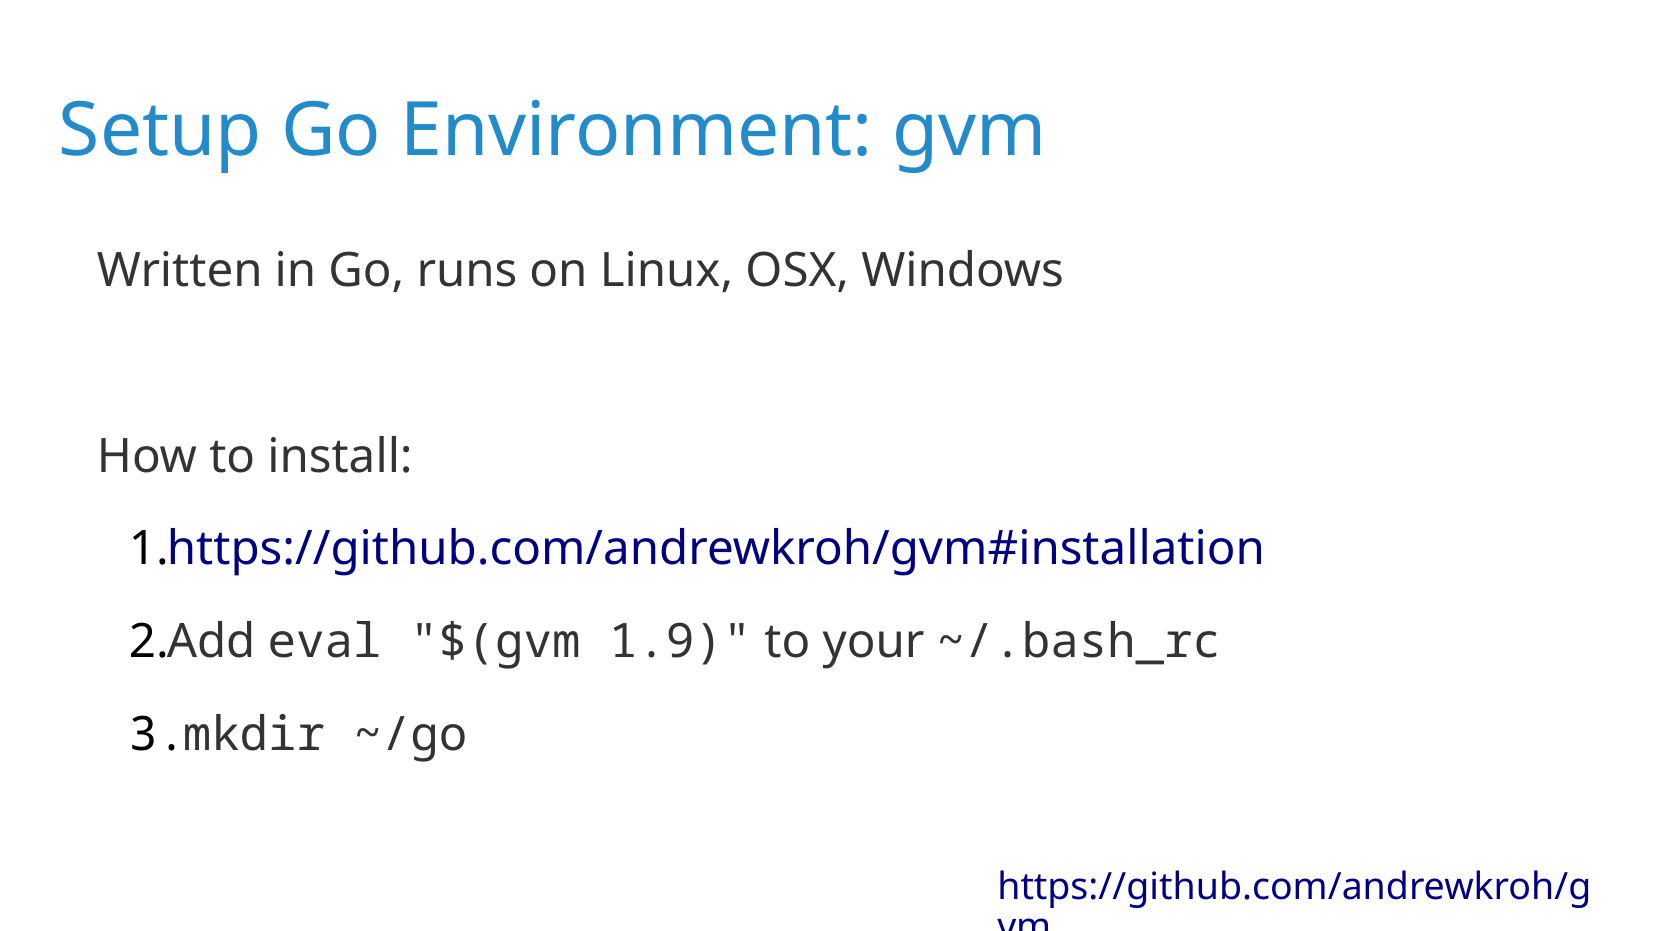

# Setup Go Environment: gvm
Written in Go, runs on Linux, OSX, Windows
How to install:
https://github.com/andrewkroh/gvm#installation
Add eval "$(gvm 1.9)" to your ~/.bash_rc
mkdir ~/go
https://github.com/andrewkroh/gvm